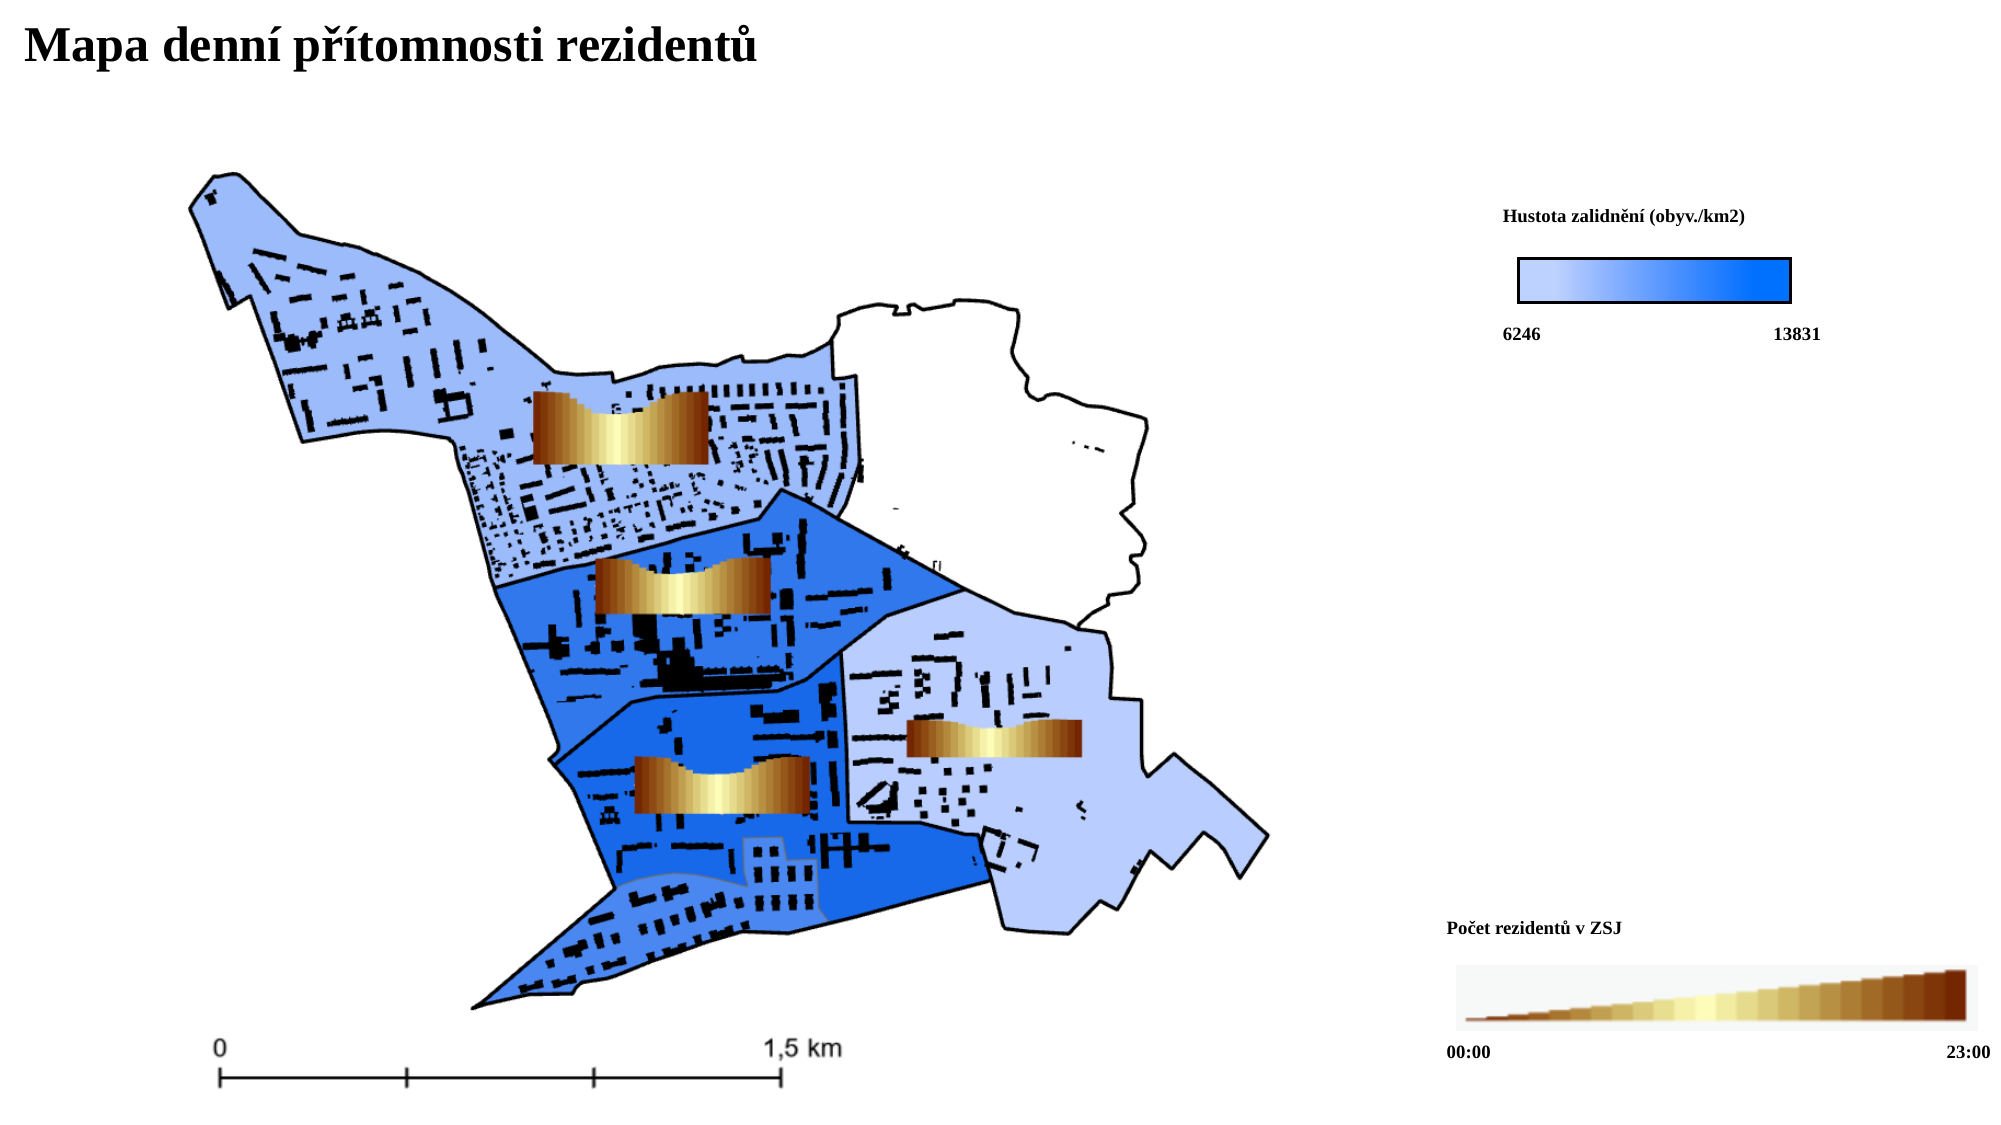

Mapa denní přítomnosti rezidentů
Hustota zalidnění (obyv./km2)
6246 13831
Počet rezidentů v ZSJ
00:00 23:00